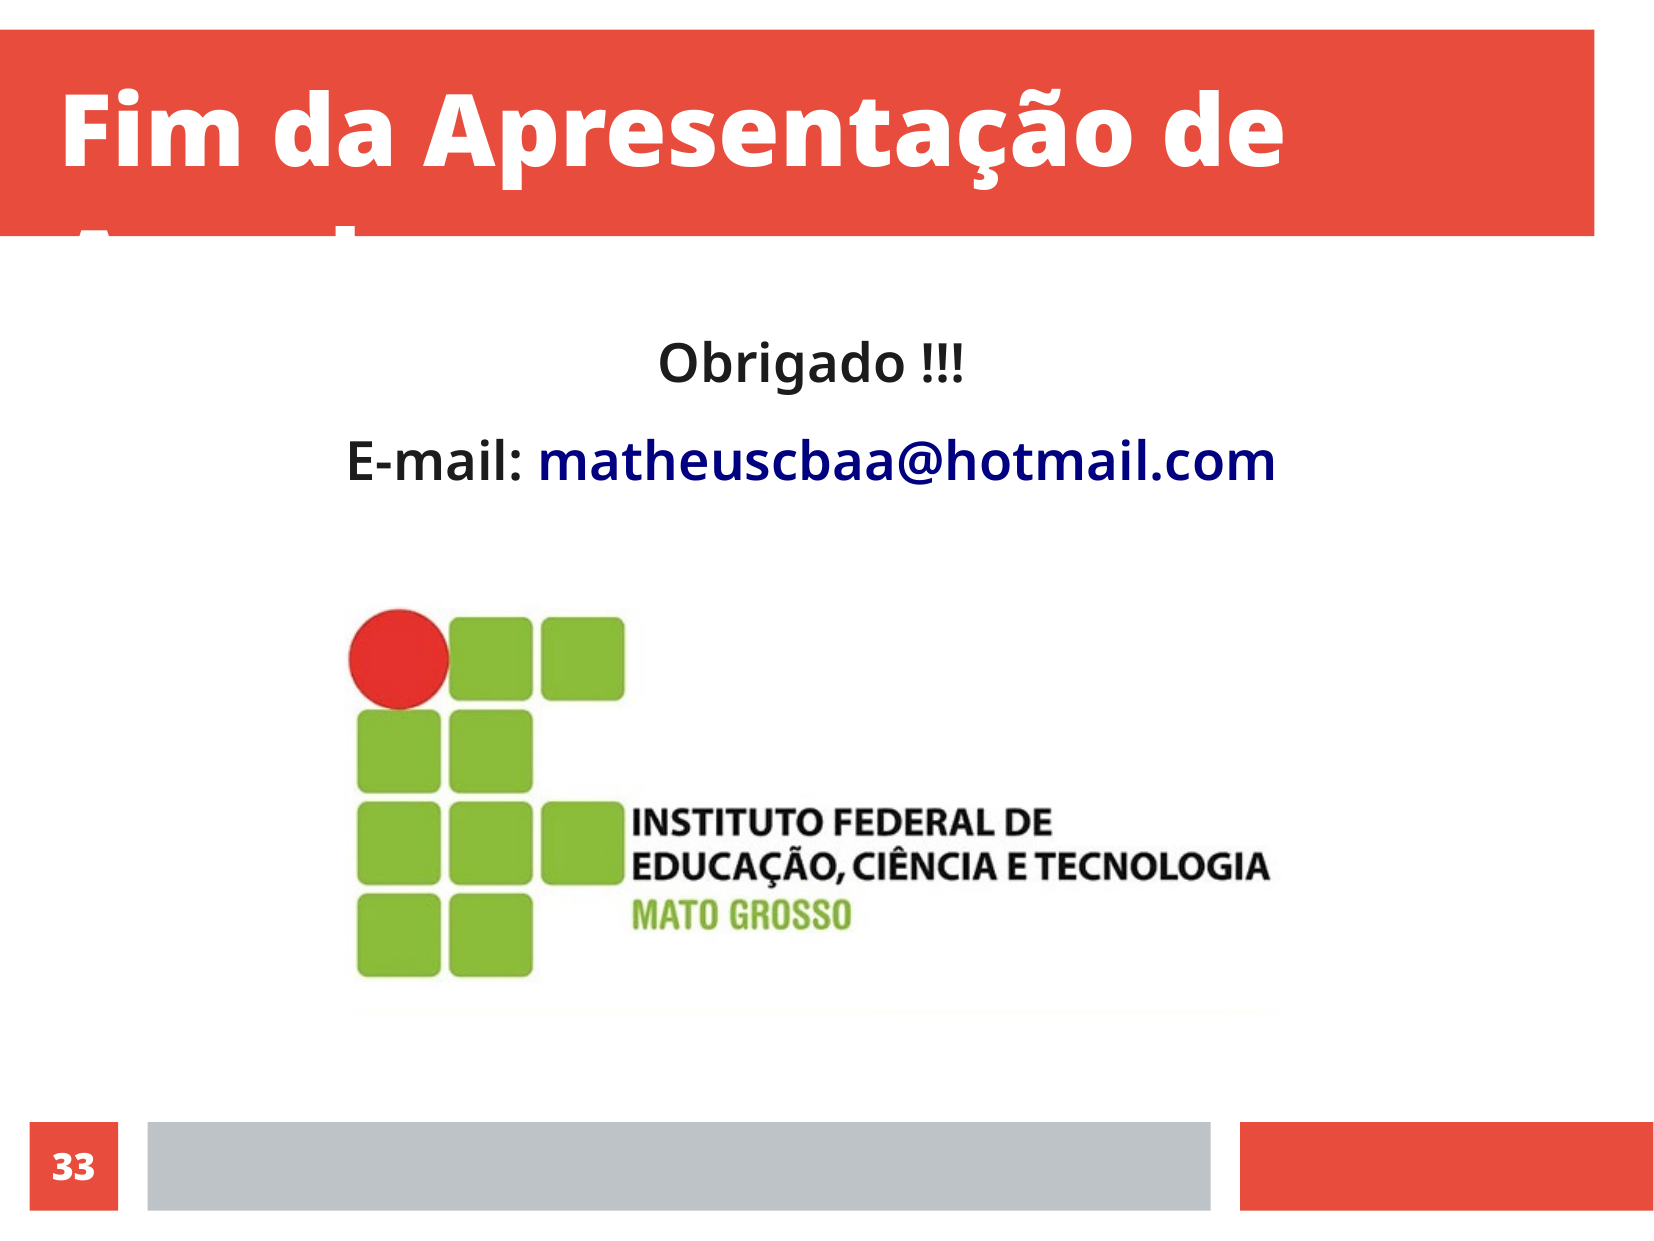

# Fim da Apresentação de Angular
Obrigado !!!
E-mail: matheuscbaa@hotmail.com
33